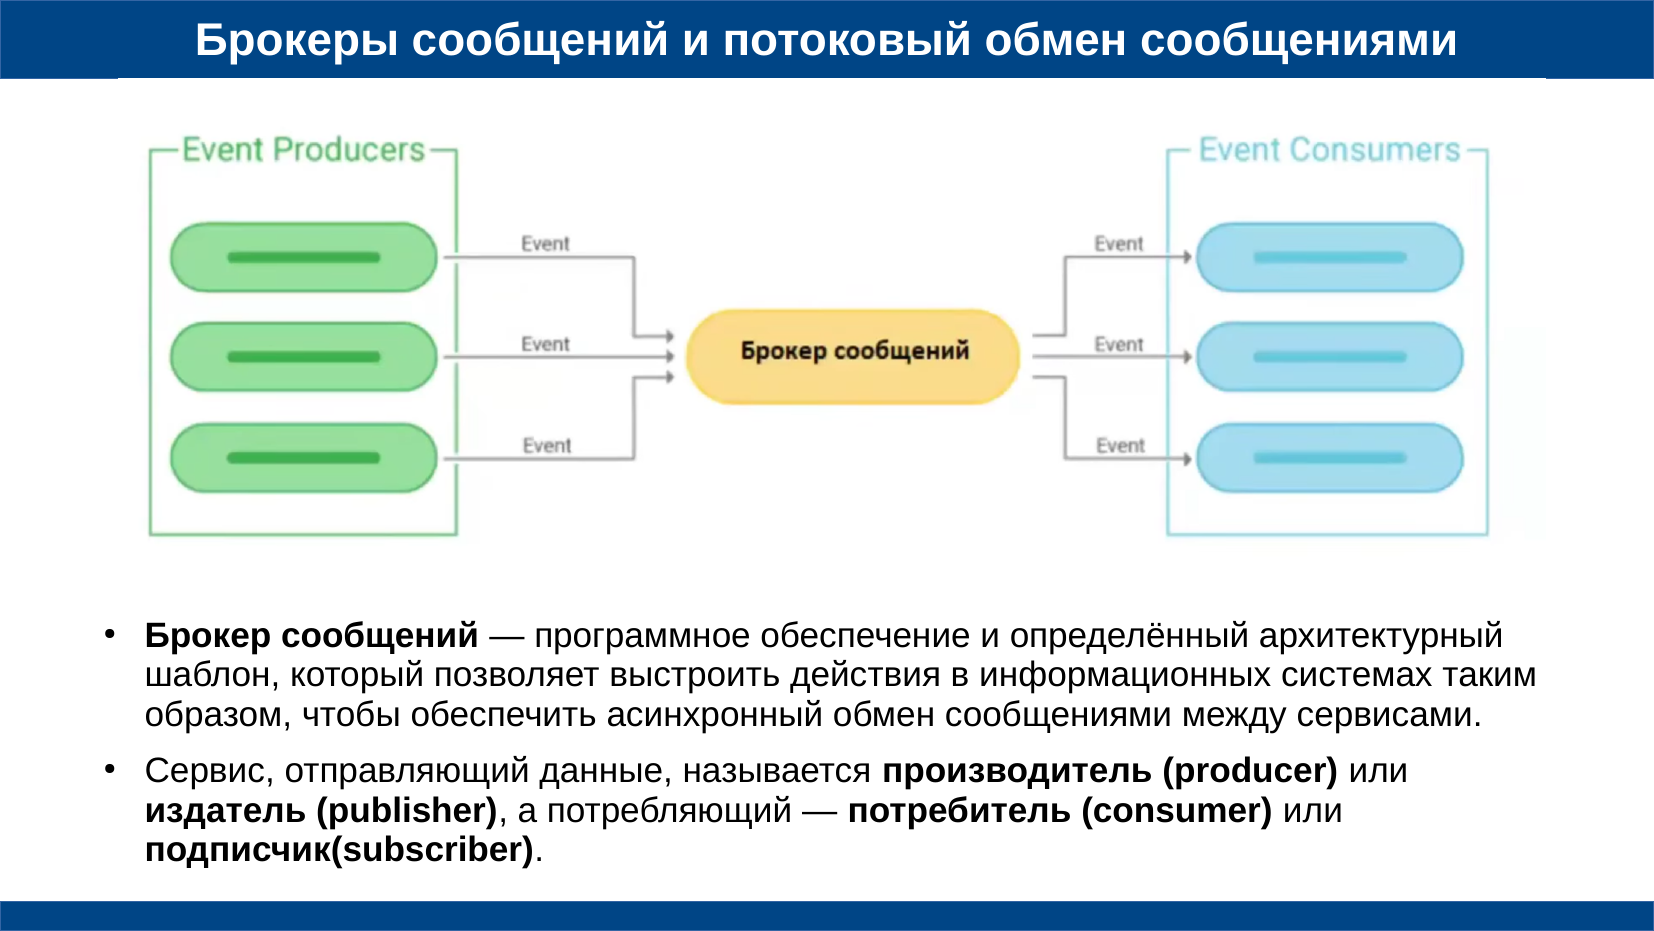

# Брокеры сообщений и потоковый обмен сообщениями
Брокер сообщений — программное обеспечение и определённый архитектурный шаблон, который позволяет выстроить действия в информационных системах таким образом, чтобы обеспечить асинхронный обмен сообщениями между сервисами.
Сервис, отправляющий данные, называется производитель (producer) или издатель (publisher), а потребляющий — потребитель (consumer) или подписчик(subscriber).